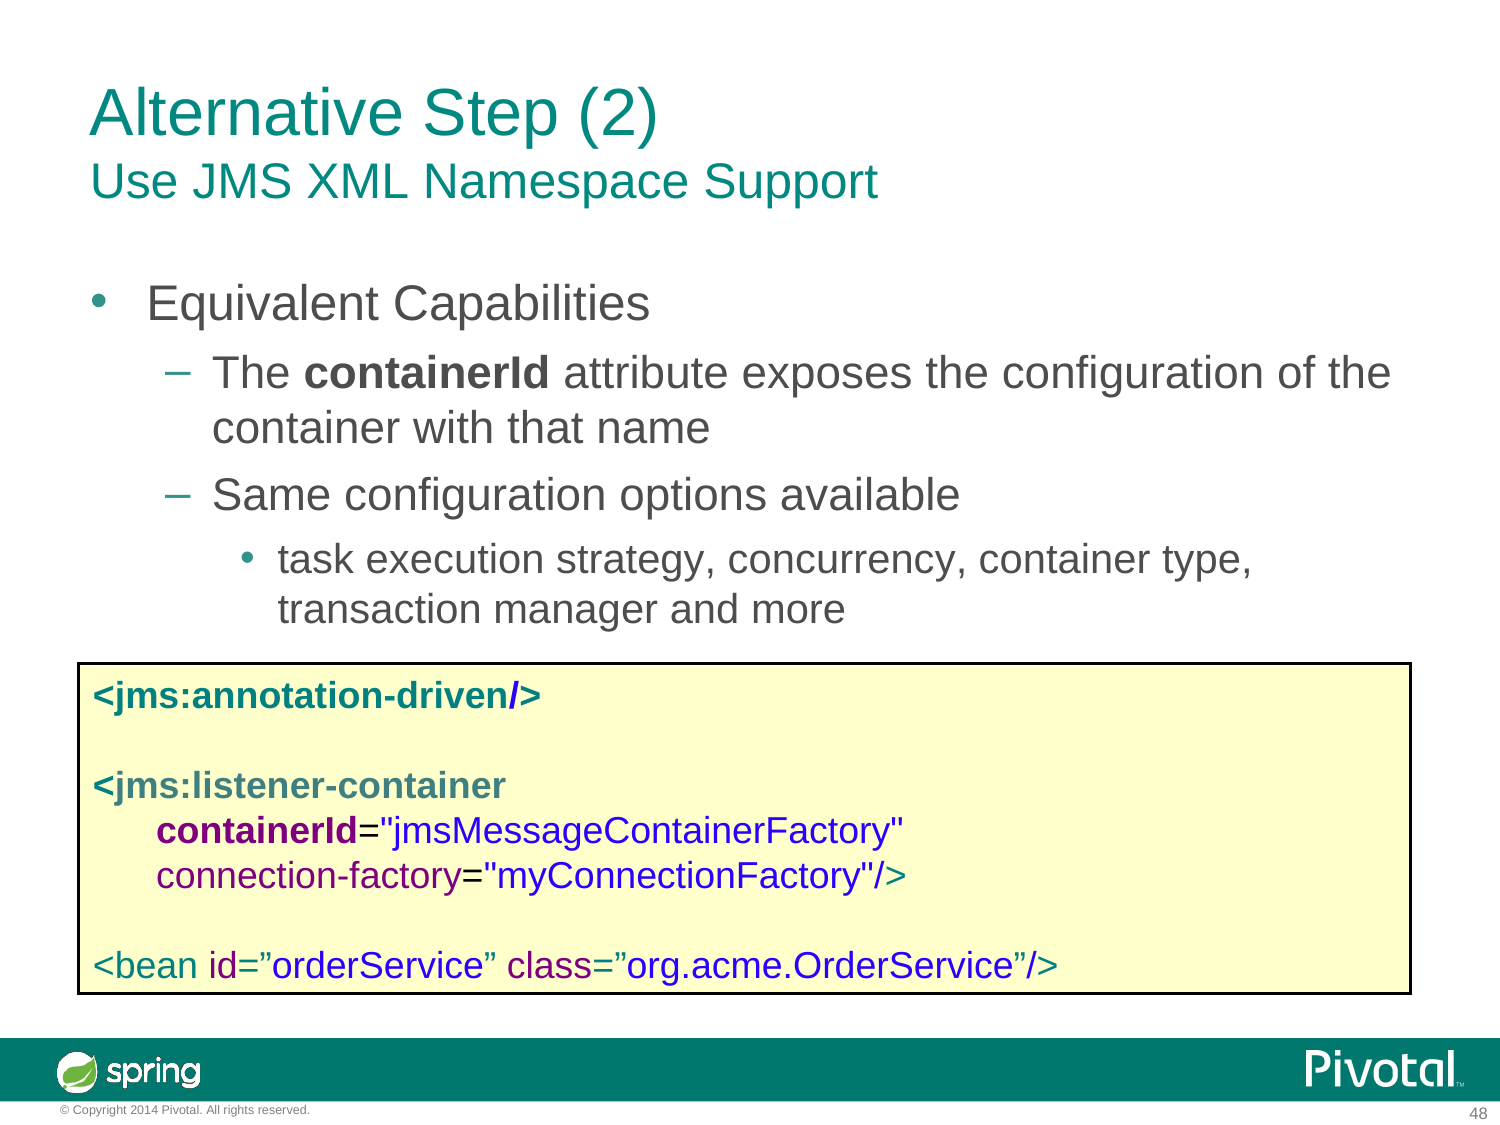

# Alternative Step (2) Use JMS XML Namespace Support
Equivalent Capabilities
The containerId attribute exposes the configuration of the container with that name
Same configuration options available
task execution strategy, concurrency, container type, transaction manager and more
<jms:annotation-driven/>
<jms:listener-container
 containerId="jmsMessageContainerFactory"
 connection-factory="myConnectionFactory"/>
<bean id=”orderService” class=”org.acme.OrderService”/>